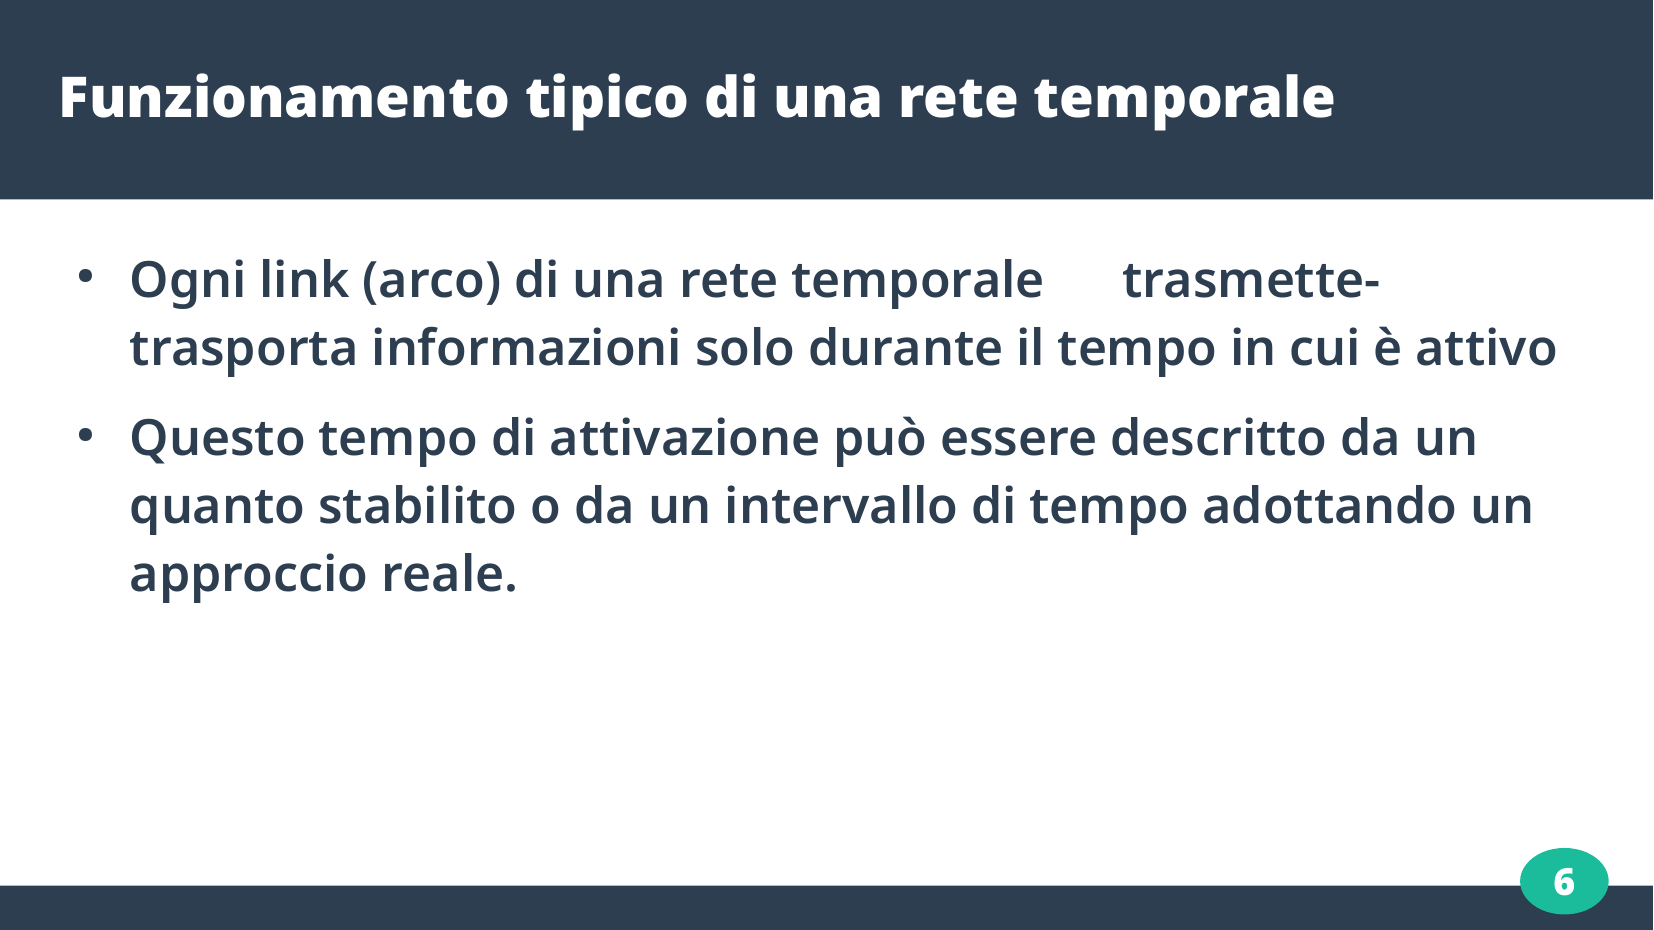

# Funzionamento tipico di una rete temporale
Ogni link (arco) di una rete temporale trasmette-trasporta informazioni solo durante il tempo in cui è attivo
Questo tempo di attivazione può essere descritto da un quanto stabilito o da un intervallo di tempo adottando un approccio reale.
6